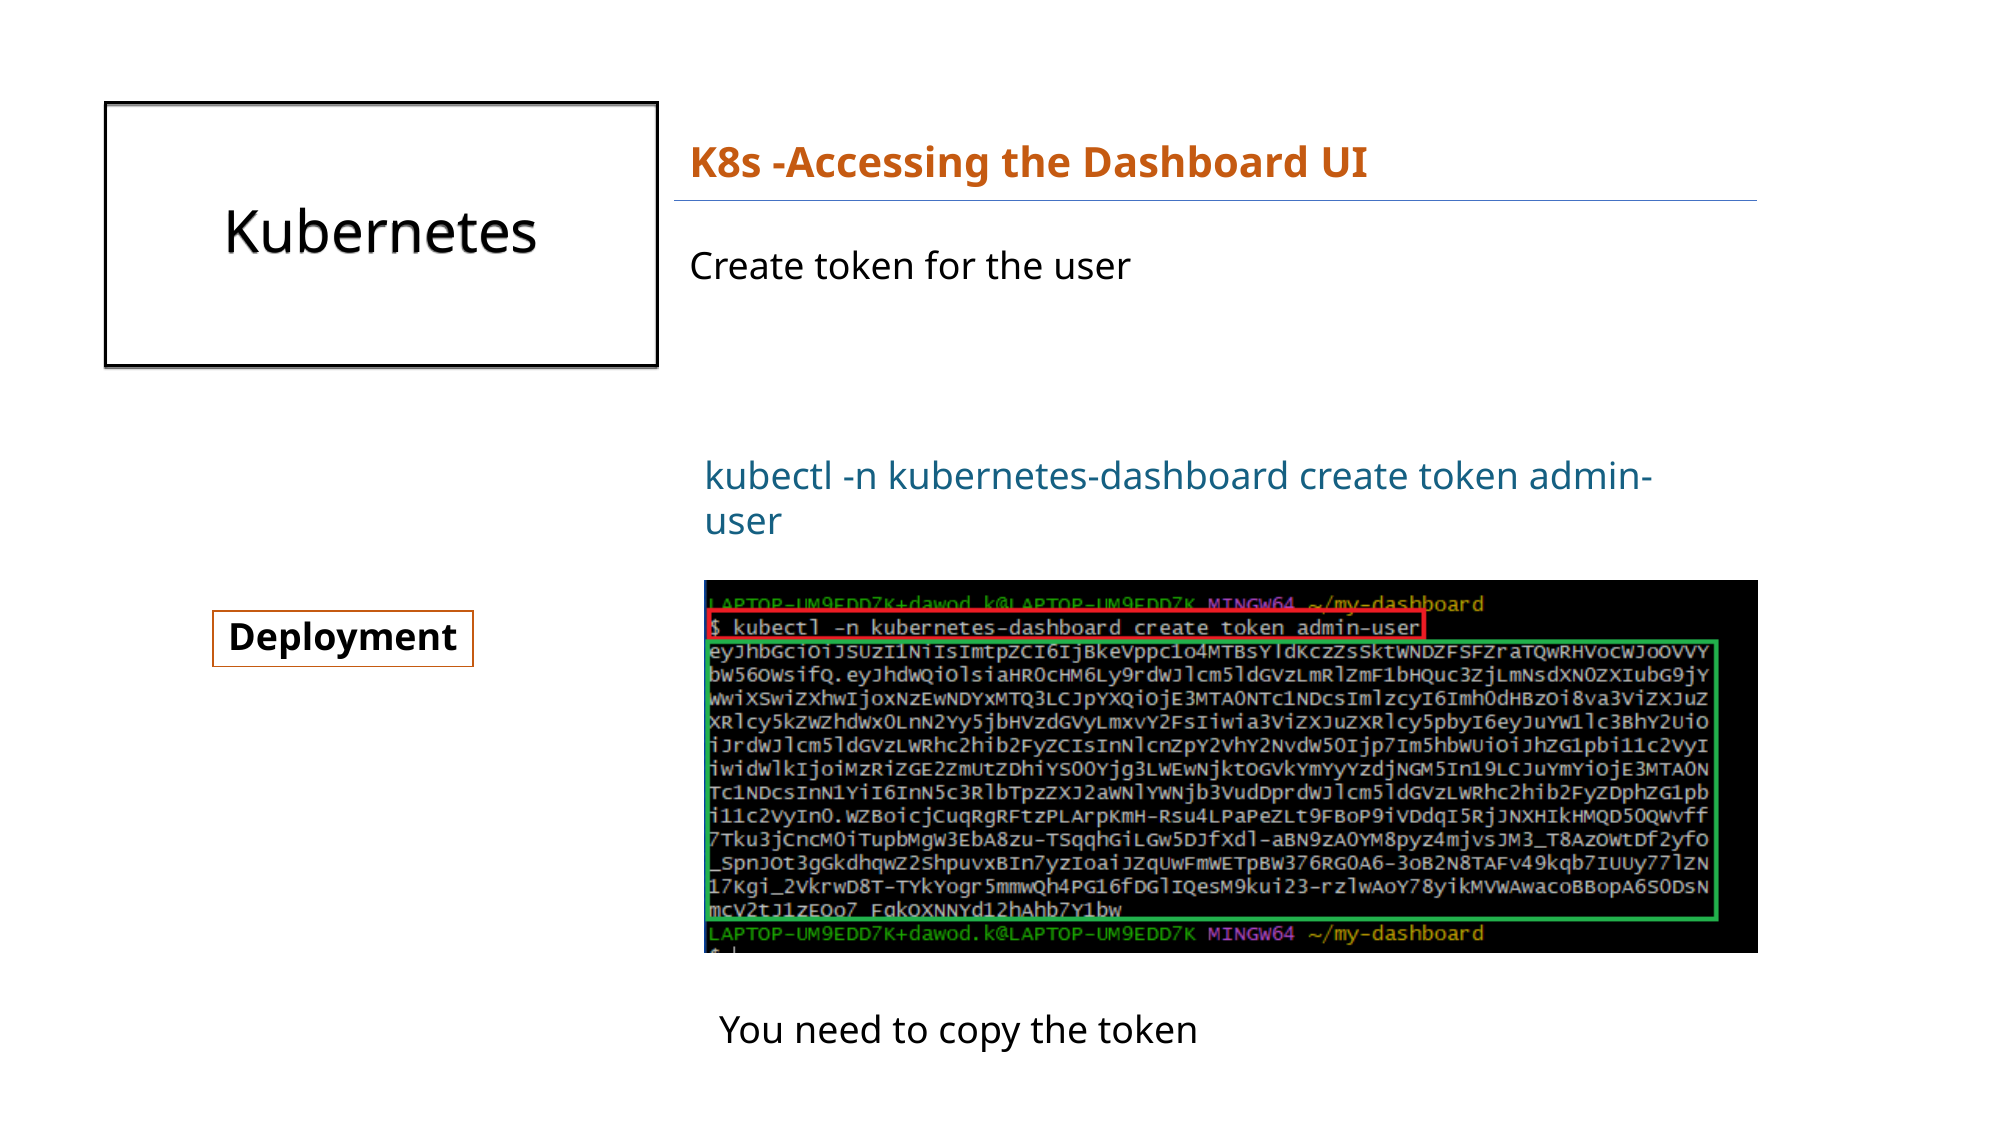

# Kubernetes
K8s -Accessing the Dashboard UI
Create token for the user
kubectl -n kubernetes-dashboard create token admin-user
Deployment
You need to copy the token